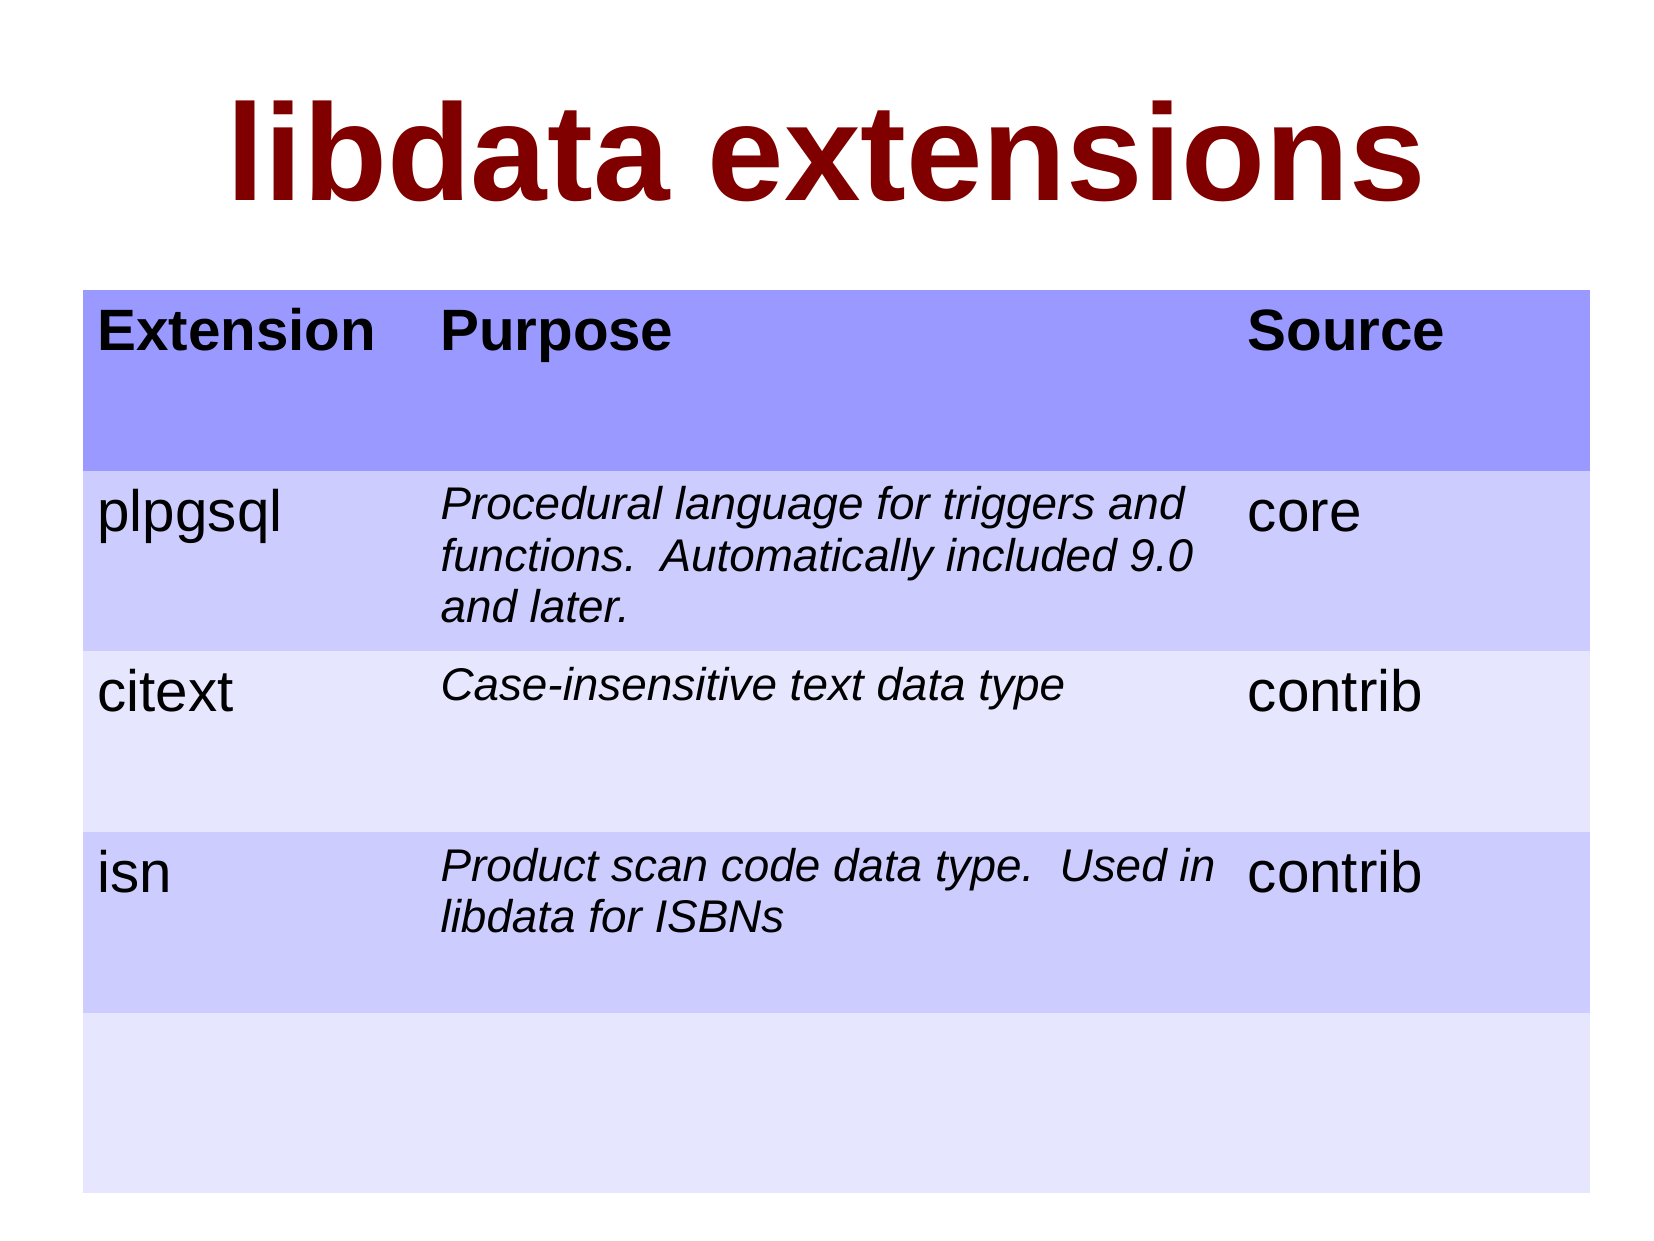

# libdata extensions
| Extension | Purpose | Source |
| --- | --- | --- |
| plpgsql | Procedural language for triggers and functions. Automatically included 9.0 and later. | core |
| citext | Case-insensitive text data type | contrib |
| isn | Product scan code data type. Used in libdata for ISBNs | contrib |
| | | |